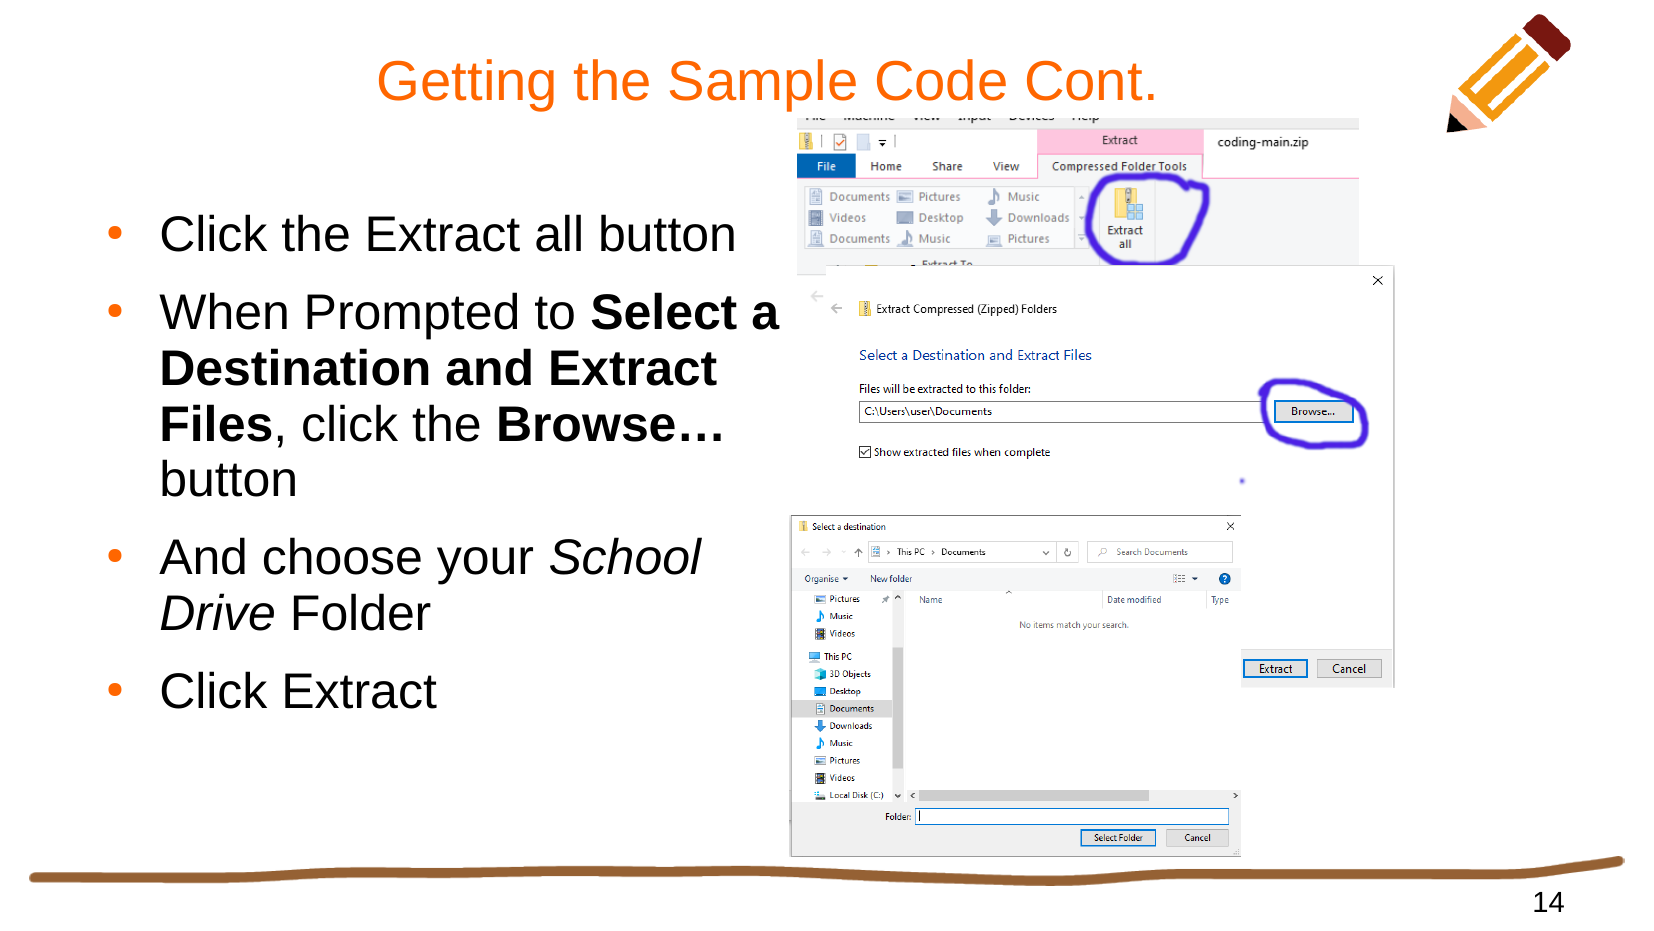

# Getting the Sample Code Cont.
Click the Extract all button
When Prompted to Select a Destination and Extract Files, click the Browse… button
And choose your School Drive Folder
Click Extract
14